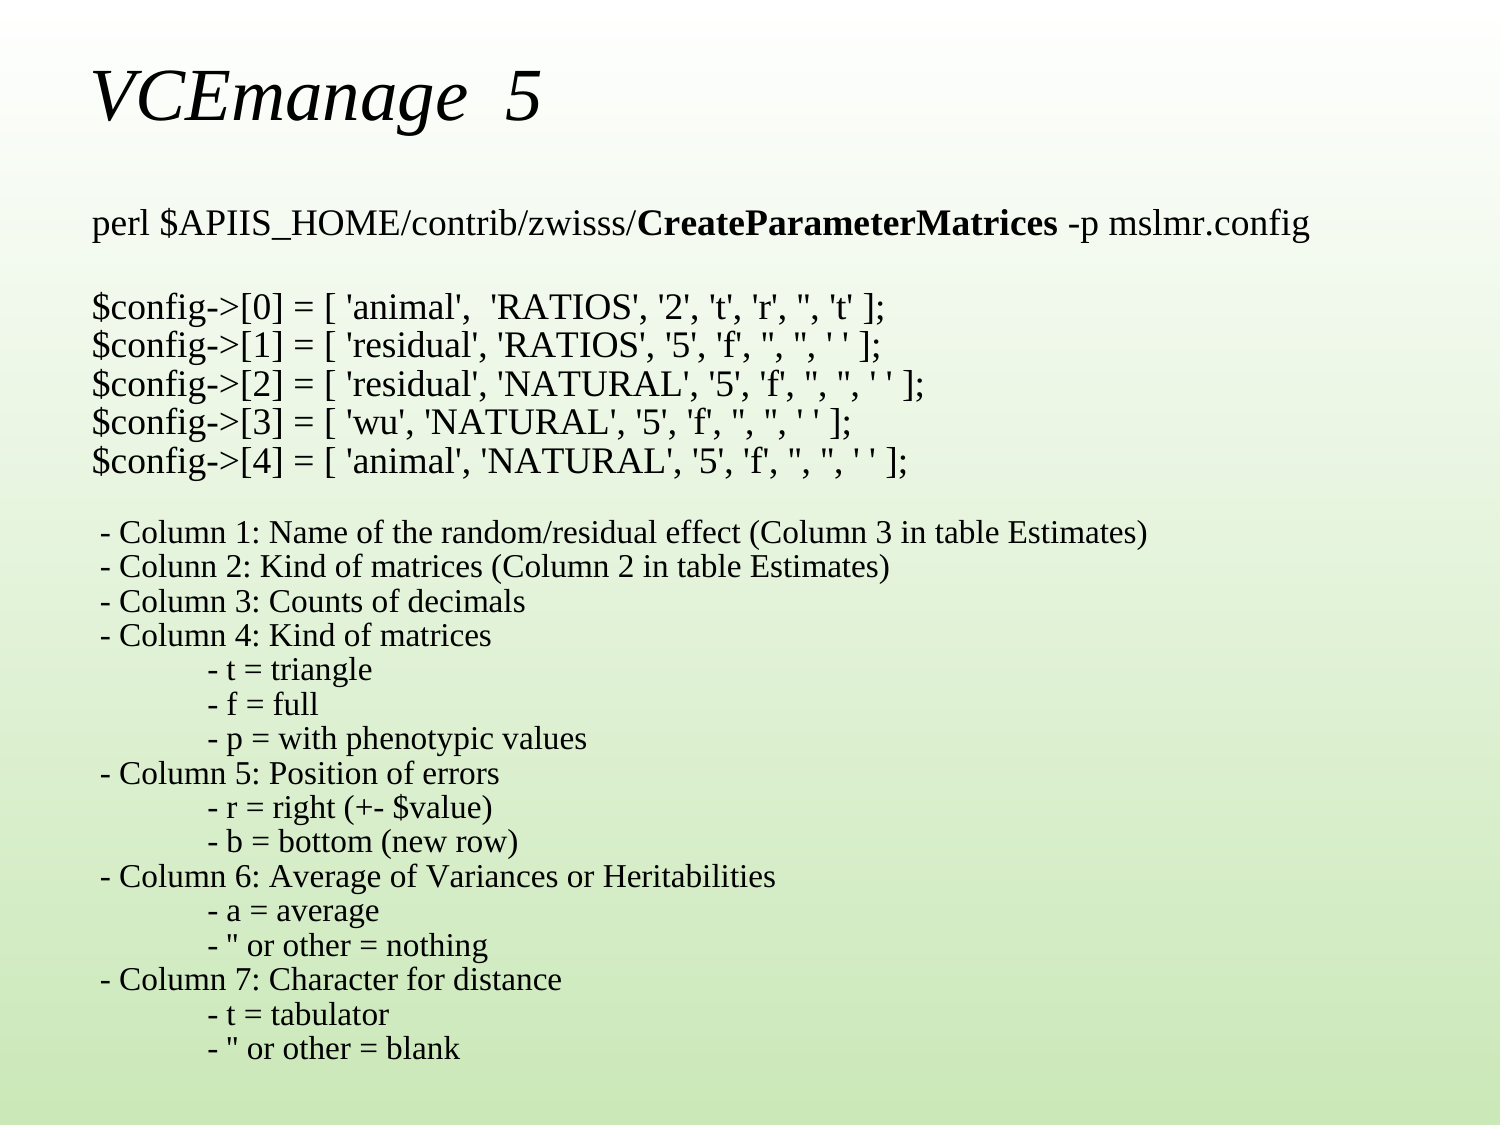

VCEmanage 5
perl $APIIS_HOME/contrib/zwisss/CreateParameterMatrices -p mslmr.config
$config->[0] = [ 'animal', 'RATIOS', '2', 't', 'r', '', 't' ];
$config->[1] = [ 'residual', 'RATIOS', '5', 'f', '', '', ' ' ];
$config->[2] = [ 'residual', 'NATURAL', '5', 'f', '', '', ' ' ];
$config->[3] = [ 'wu', 'NATURAL', '5', 'f', '', '', ' ' ];
$config->[4] = [ 'animal', 'NATURAL', '5', 'f', '', '', ' ' ];
 - Column 1: Name of the random/residual effect (Column 3 in table Estimates)
 - Colunn 2: Kind of matrices (Column 2 in table Estimates)
 - Column 3: Counts of decimals
 - Column 4: Kind of matrices
 - t = triangle
 - f = full
 - p = with phenotypic values
 - Column 5: Position of errors
 - r = right (+- $value)
 - b = bottom (new row)
 - Column 6: Average of Variances or Heritabilities
 - a = average
 - '' or other = nothing
 - Column 7: Character for distance
 - t = tabulator
 - '' or other = blank